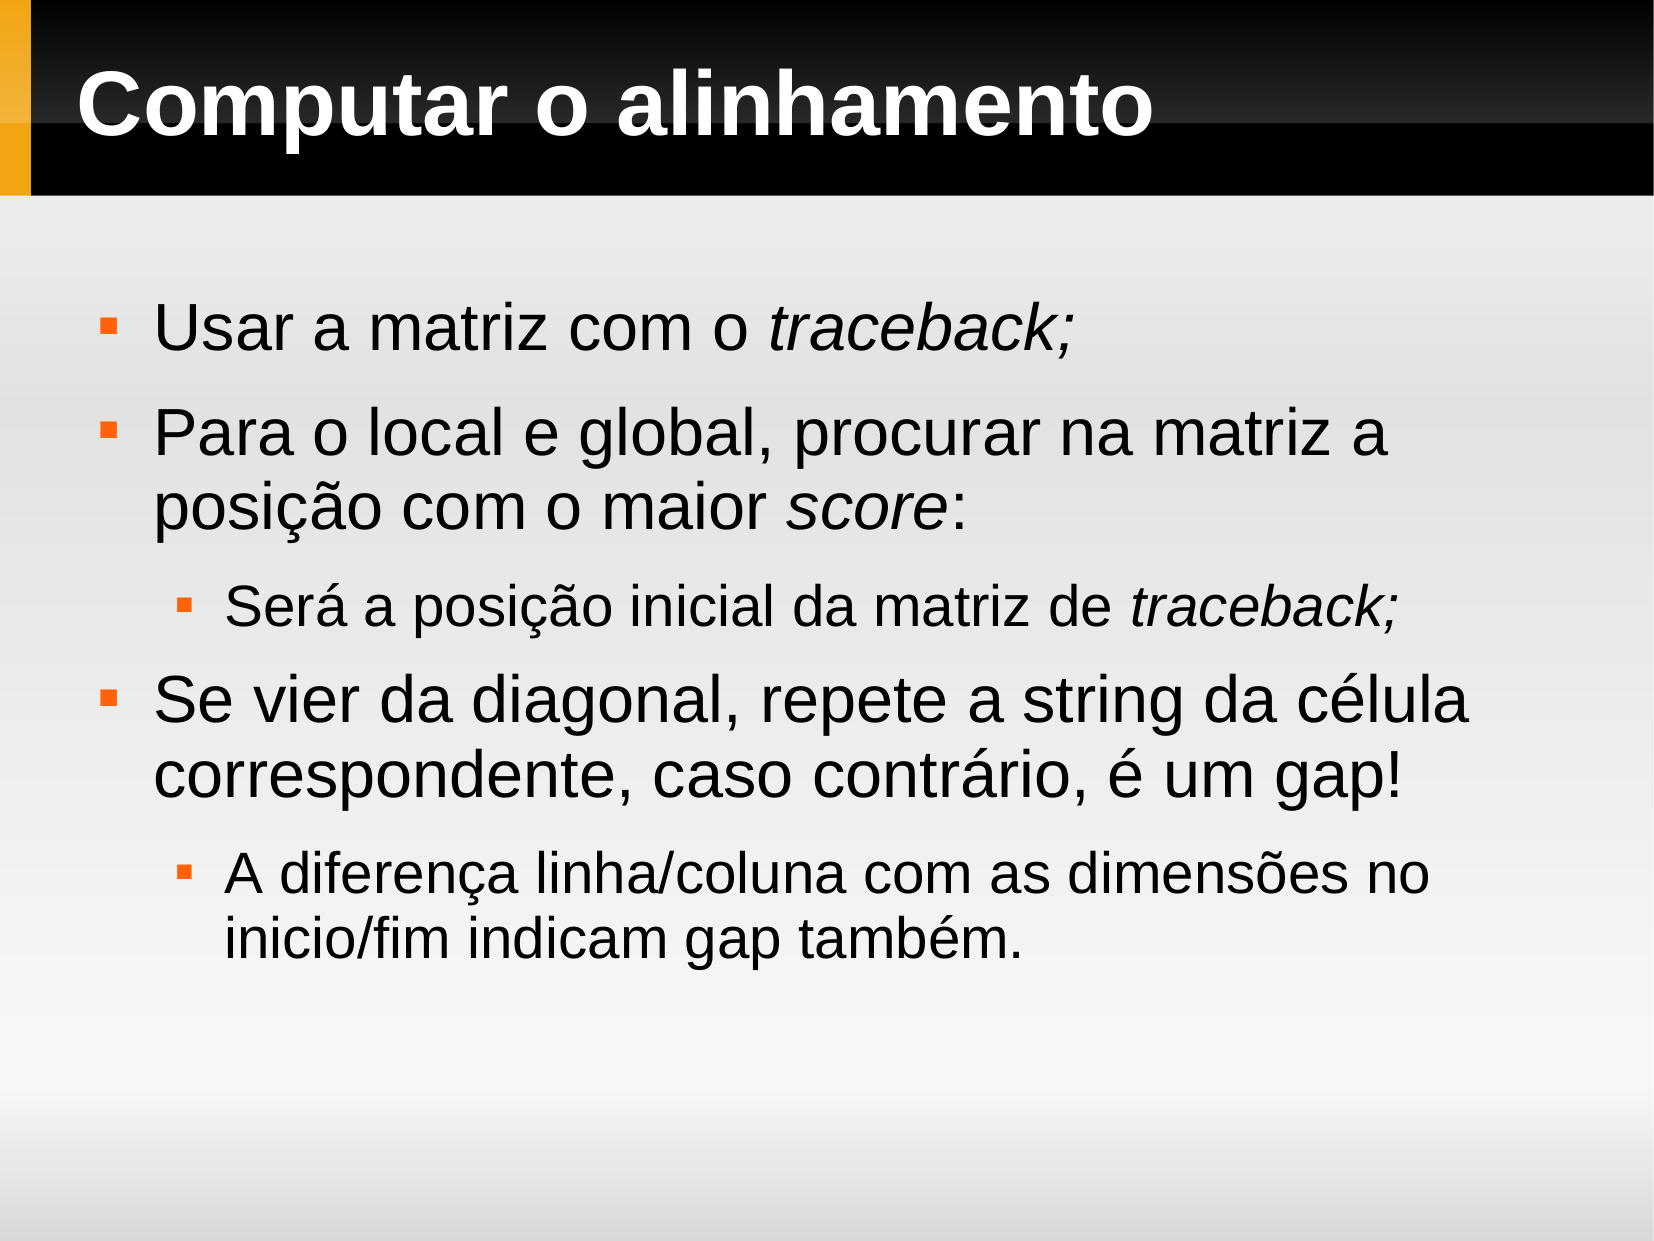

# Computar o alinhamento
Usar a matriz com o traceback;
Para o local e global, procurar na matriz a posição com o maior score:
Será a posição inicial da matriz de traceback;
Se vier da diagonal, repete a string da célula correspondente, caso contrário, é um gap!
A diferença linha/coluna com as dimensões no inicio/fim indicam gap também.